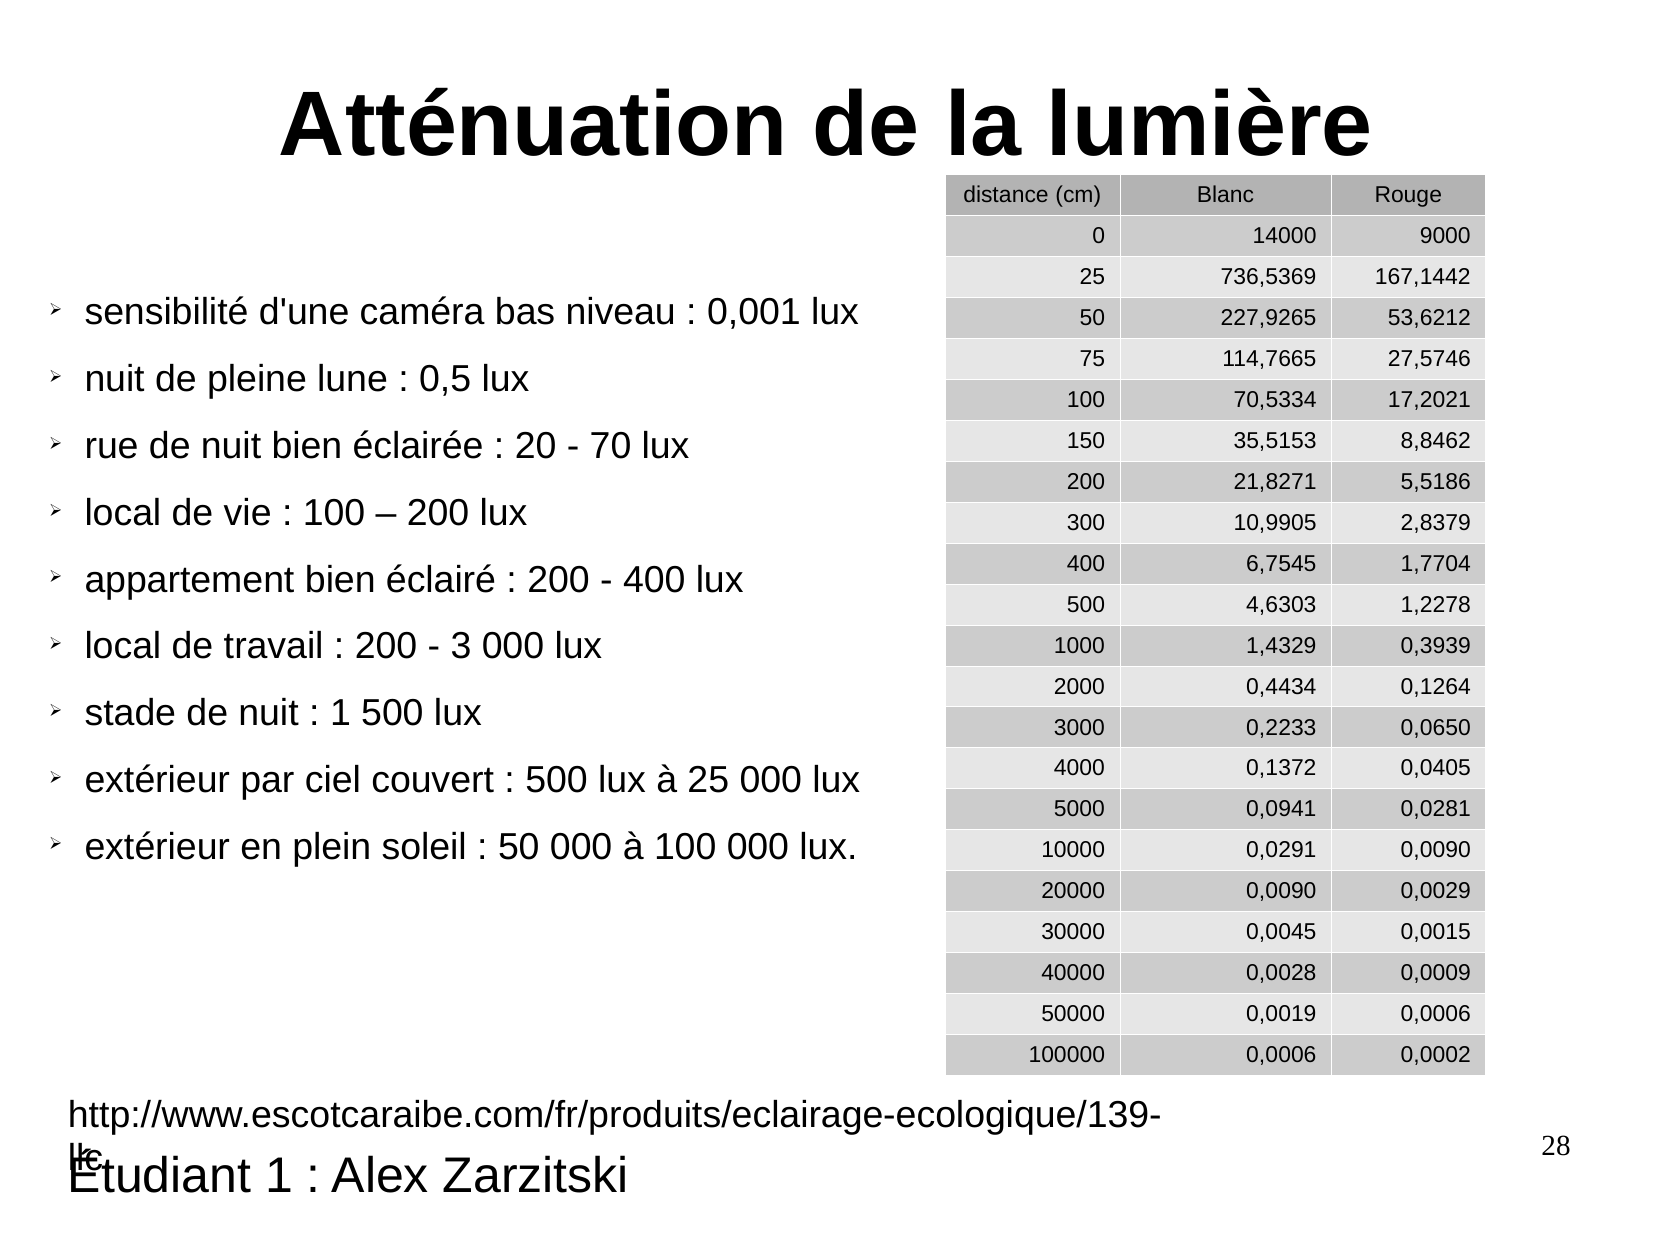

# Atténuation de la lumière
| distance (cm) | Blanc | Rouge |
| --- | --- | --- |
| 0 | 14000 | 9000 |
| 25 | 736,5369 | 167,1442 |
| 50 | 227,9265 | 53,6212 |
| 75 | 114,7665 | 27,5746 |
| 100 | 70,5334 | 17,2021 |
| 150 | 35,5153 | 8,8462 |
| 200 | 21,8271 | 5,5186 |
| 300 | 10,9905 | 2,8379 |
| 400 | 6,7545 | 1,7704 |
| 500 | 4,6303 | 1,2278 |
| 1000 | 1,4329 | 0,3939 |
| 2000 | 0,4434 | 0,1264 |
| 3000 | 0,2233 | 0,0650 |
| 4000 | 0,1372 | 0,0405 |
| 5000 | 0,0941 | 0,0281 |
| 10000 | 0,0291 | 0,0090 |
| 20000 | 0,0090 | 0,0029 |
| 30000 | 0,0045 | 0,0015 |
| 40000 | 0,0028 | 0,0009 |
| 50000 | 0,0019 | 0,0006 |
| 100000 | 0,0006 | 0,0002 |
sensibilité d'une caméra bas niveau : 0,001 lux
nuit de pleine lune : 0,5 lux
rue de nuit bien éclairée : 20 - 70 lux
local de vie : 100 – 200 lux
appartement bien éclairé : 200 - 400 lux
local de travail : 200 - 3 000 lux
stade de nuit : 1 500 lux
extérieur par ciel couvert : 500 lux à 25 000 lux
extérieur en plein soleil : 50 000 à 100 000 lux.
http://www.escotcaraibe.com/fr/produits/eclairage-ecologique/139-llc
28
Étudiant 1 : Alex Zarzitski